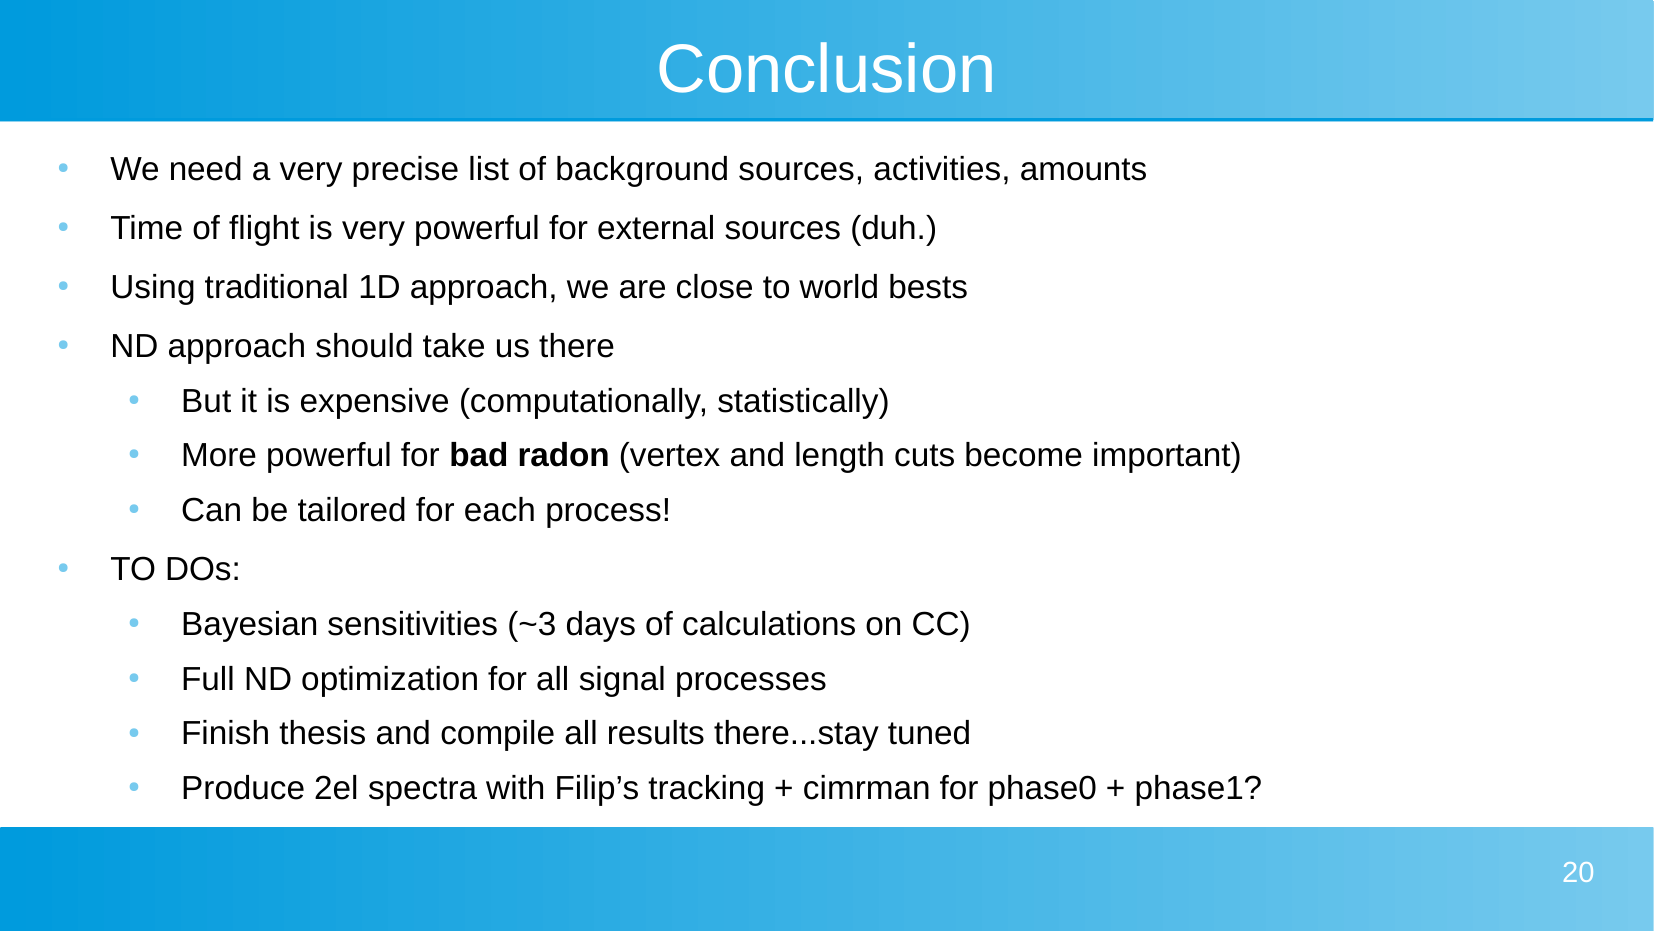

# Conclusion
We need a very precise list of background sources, activities, amounts
Time of flight is very powerful for external sources (duh.)
Using traditional 1D approach, we are close to world bests
ND approach should take us there
But it is expensive (computationally, statistically)
More powerful for bad radon (vertex and length cuts become important)
Can be tailored for each process!
TO DOs:
Bayesian sensitivities (~3 days of calculations on CC)
Full ND optimization for all signal processes
Finish thesis and compile all results there...stay tuned
Produce 2el spectra with Filip’s tracking + cimrman for phase0 + phase1?
20